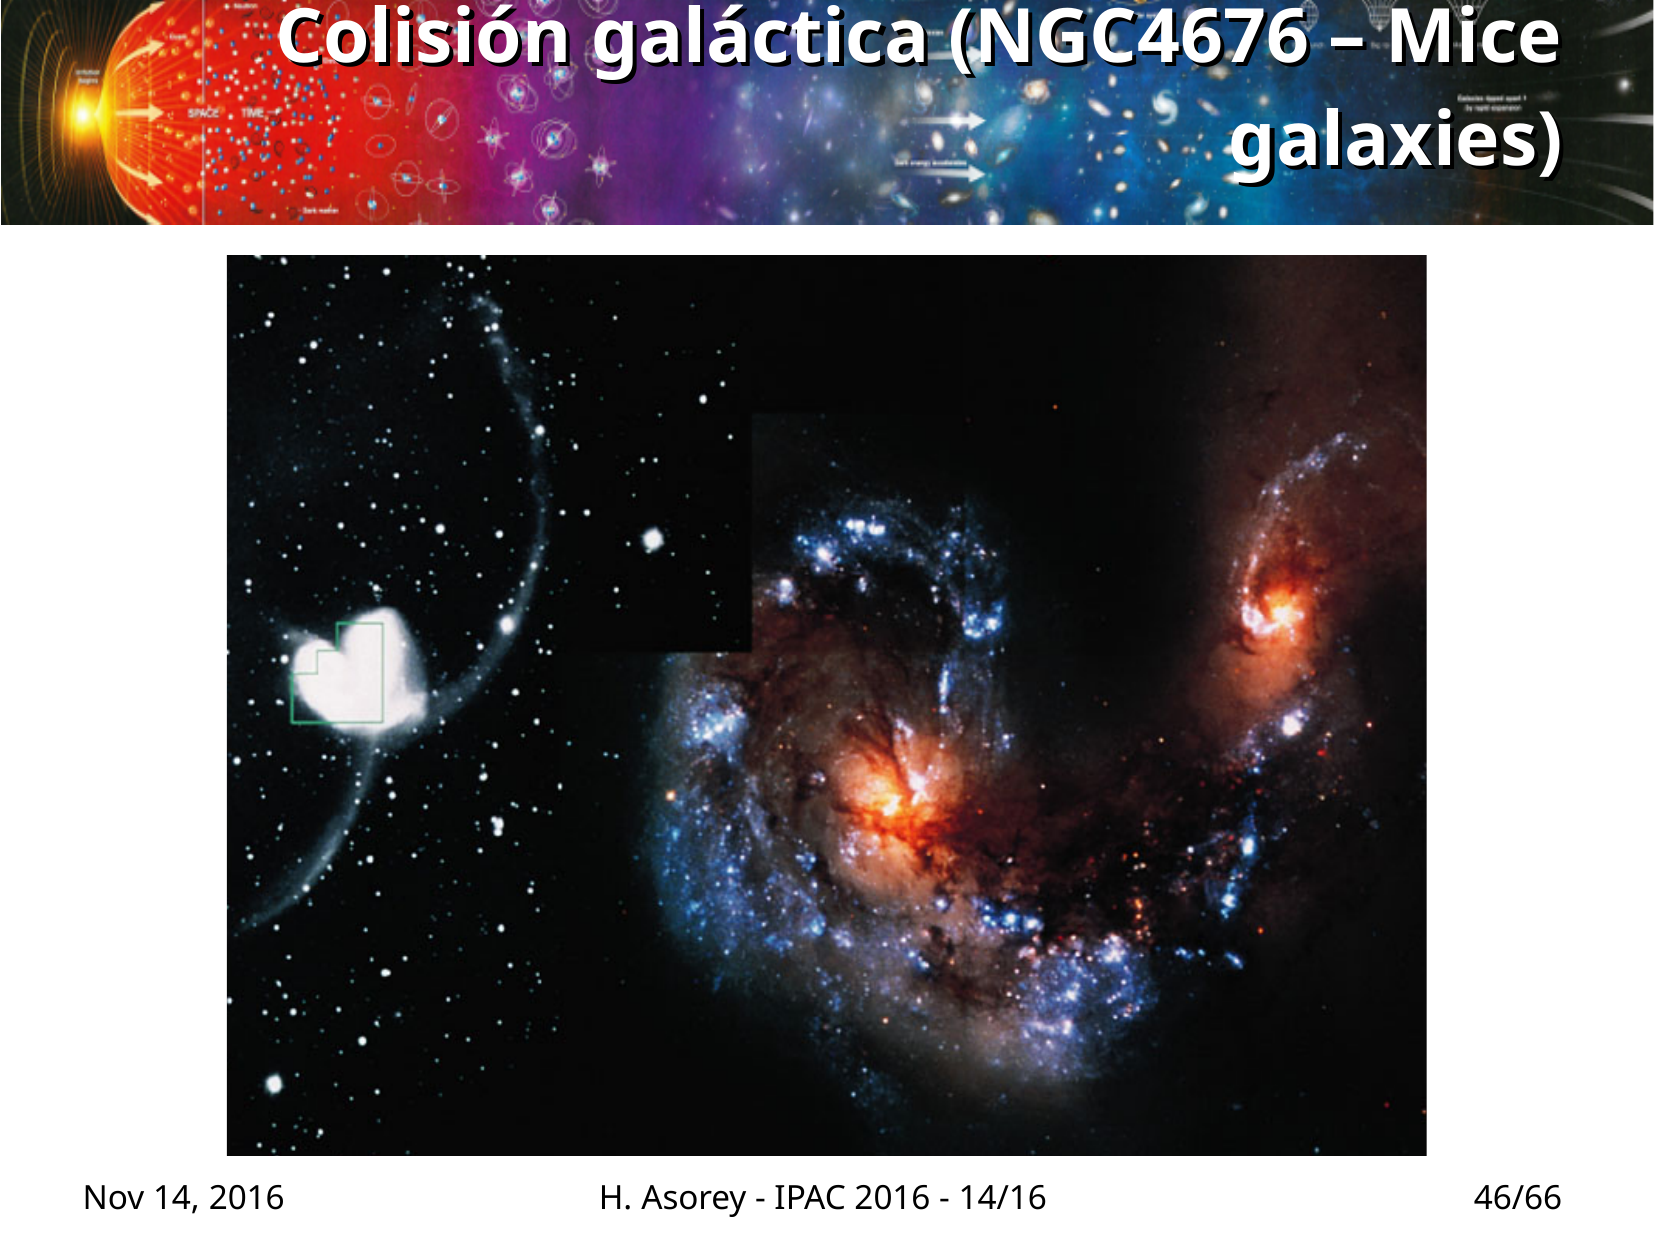

# Colisión galáctica (NGC4676 – Mice galaxies)
Nov 14, 2016
H. Asorey - IPAC 2016 - 14/16
46